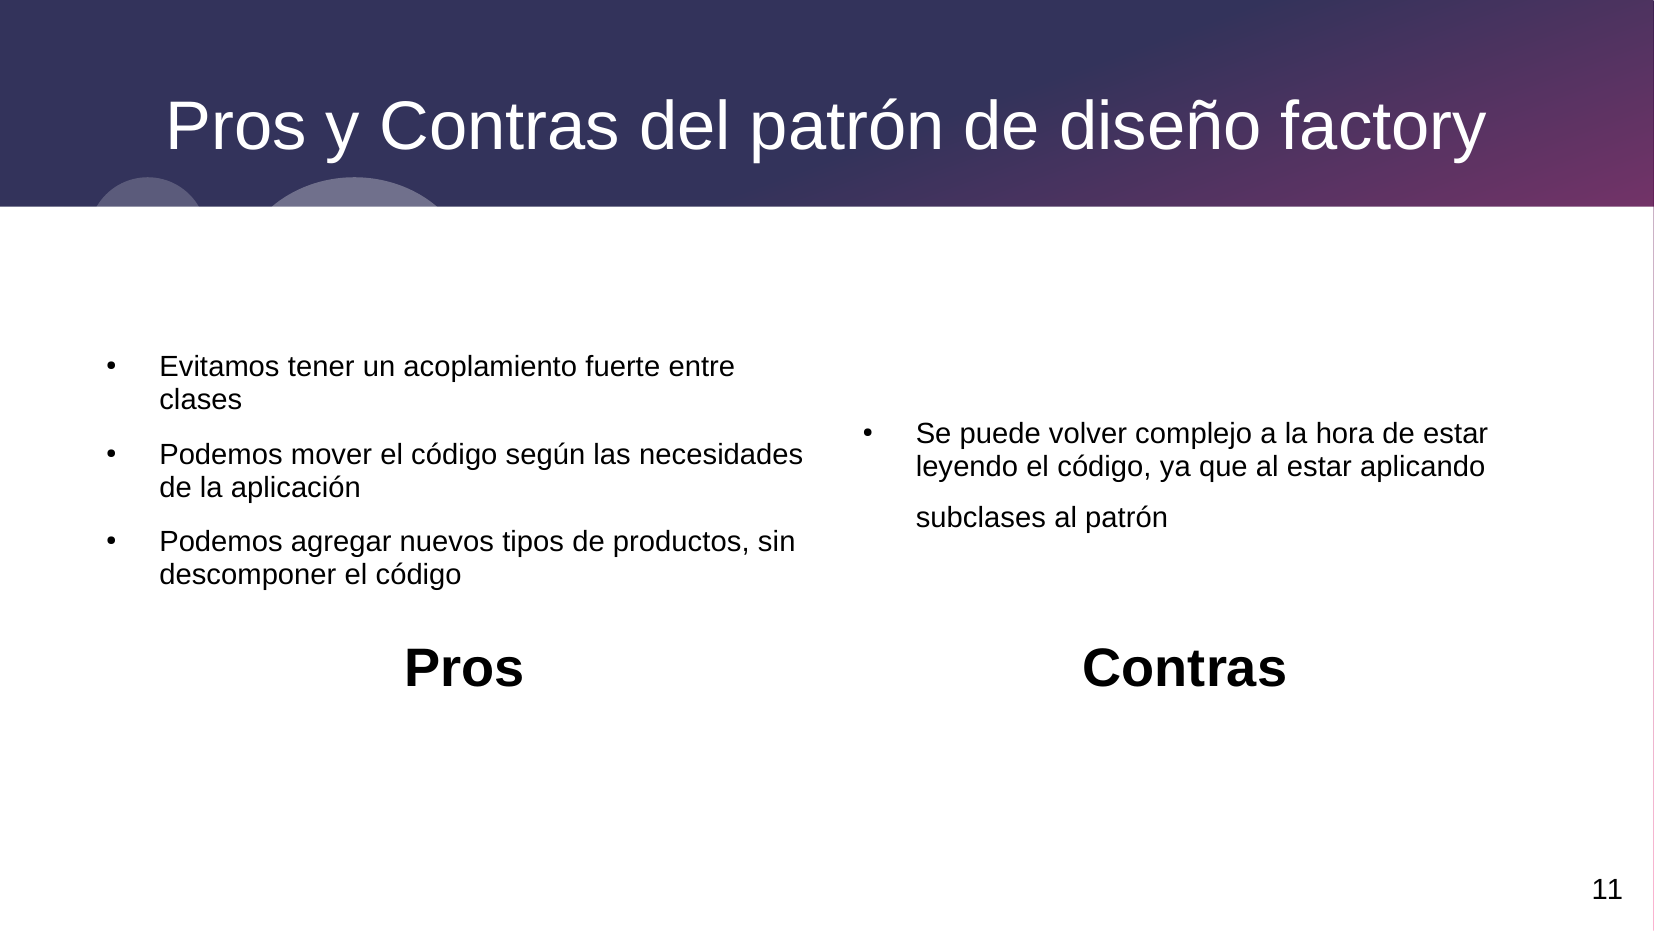

# Pros y Contras del patrón de diseño factory
Evitamos tener un acoplamiento fuerte entre clases
Podemos mover el código según las necesidades de la aplicación
Podemos agregar nuevos tipos de productos, sin descomponer el código
Se puede volver complejo a la hora de estar leyendo el código, ya que al estar aplicando subclases al patrón
Pros
Contras